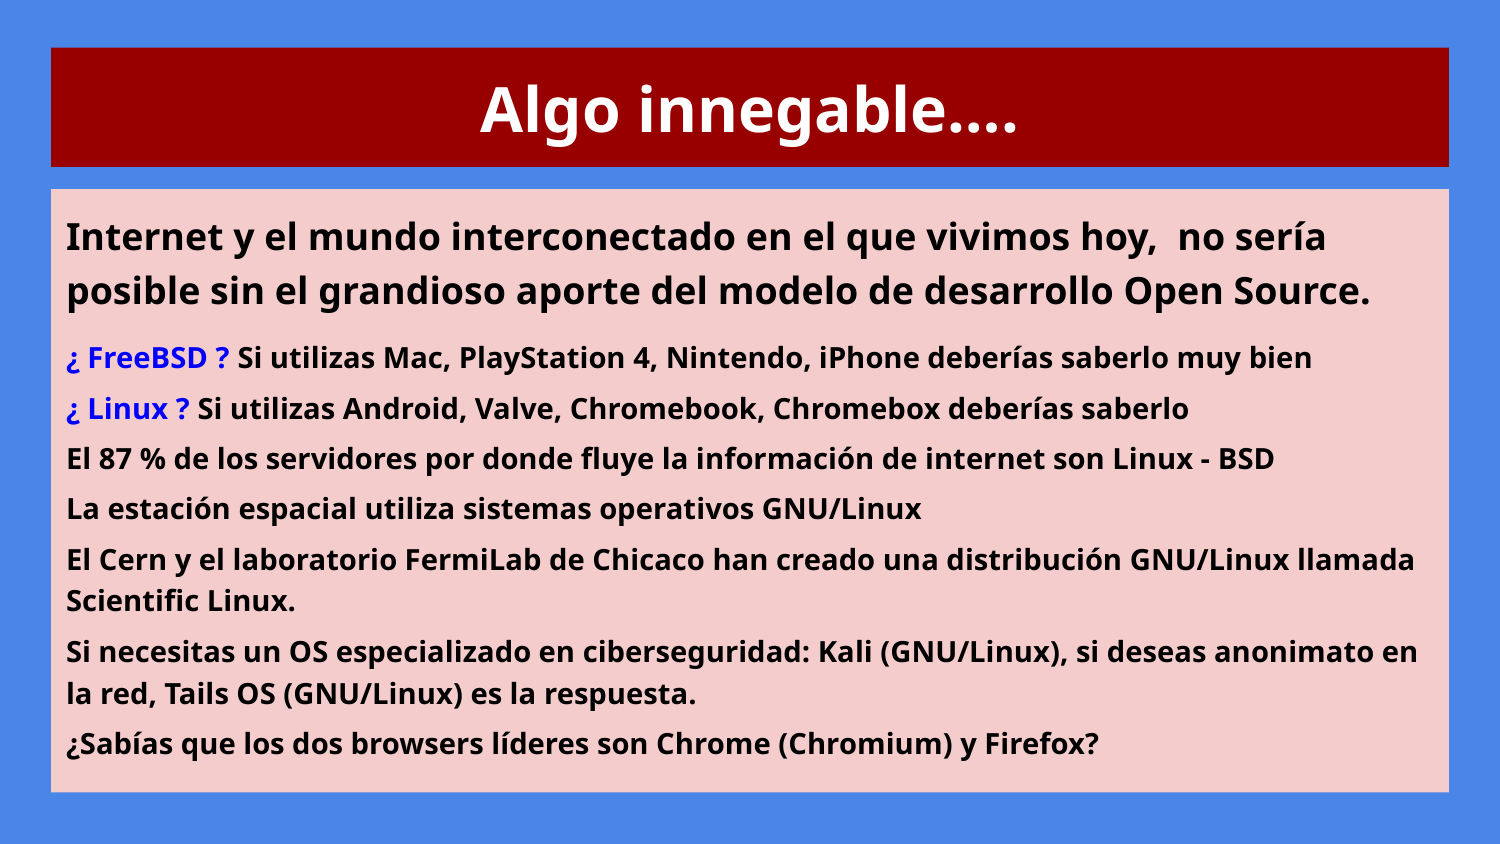

# Algo innegable….
Internet y el mundo interconectado en el que vivimos hoy, no sería posible sin el grandioso aporte del modelo de desarrollo Open Source.
¿ FreeBSD ? Si utilizas Mac, PlayStation 4, Nintendo, iPhone deberías saberlo muy bien
¿ Linux ? Si utilizas Android, Valve, Chromebook, Chromebox deberías saberlo
El 87 % de los servidores por donde fluye la información de internet son Linux - BSD
La estación espacial utiliza sistemas operativos GNU/Linux
El Cern y el laboratorio FermiLab de Chicaco han creado una distribución GNU/Linux llamada Scientific Linux.
Si necesitas un OS especializado en ciberseguridad: Kali (GNU/Linux), si deseas anonimato en la red, Tails OS (GNU/Linux) es la respuesta.
¿Sabías que los dos browsers líderes son Chrome (Chromium) y Firefox?